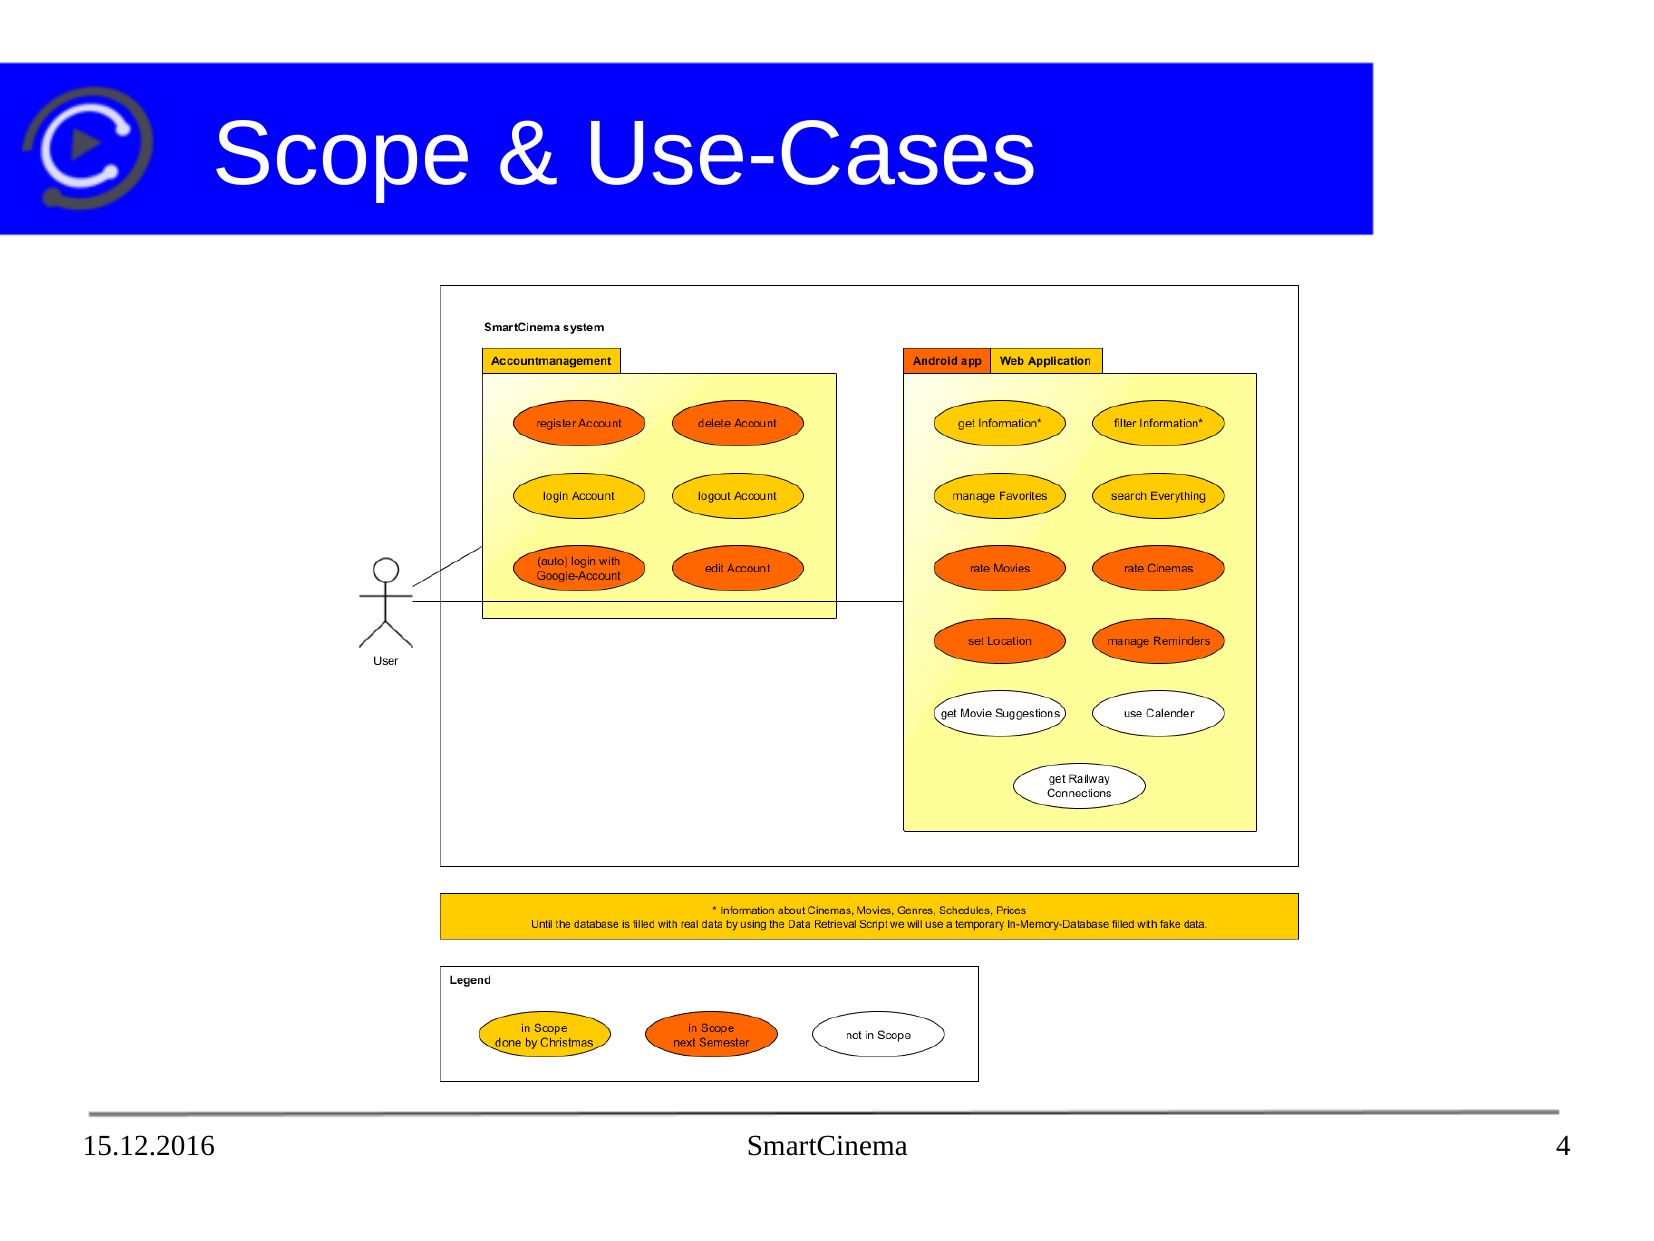

# Scope & Use-Cases
15.12.2016
SmartCinema
4